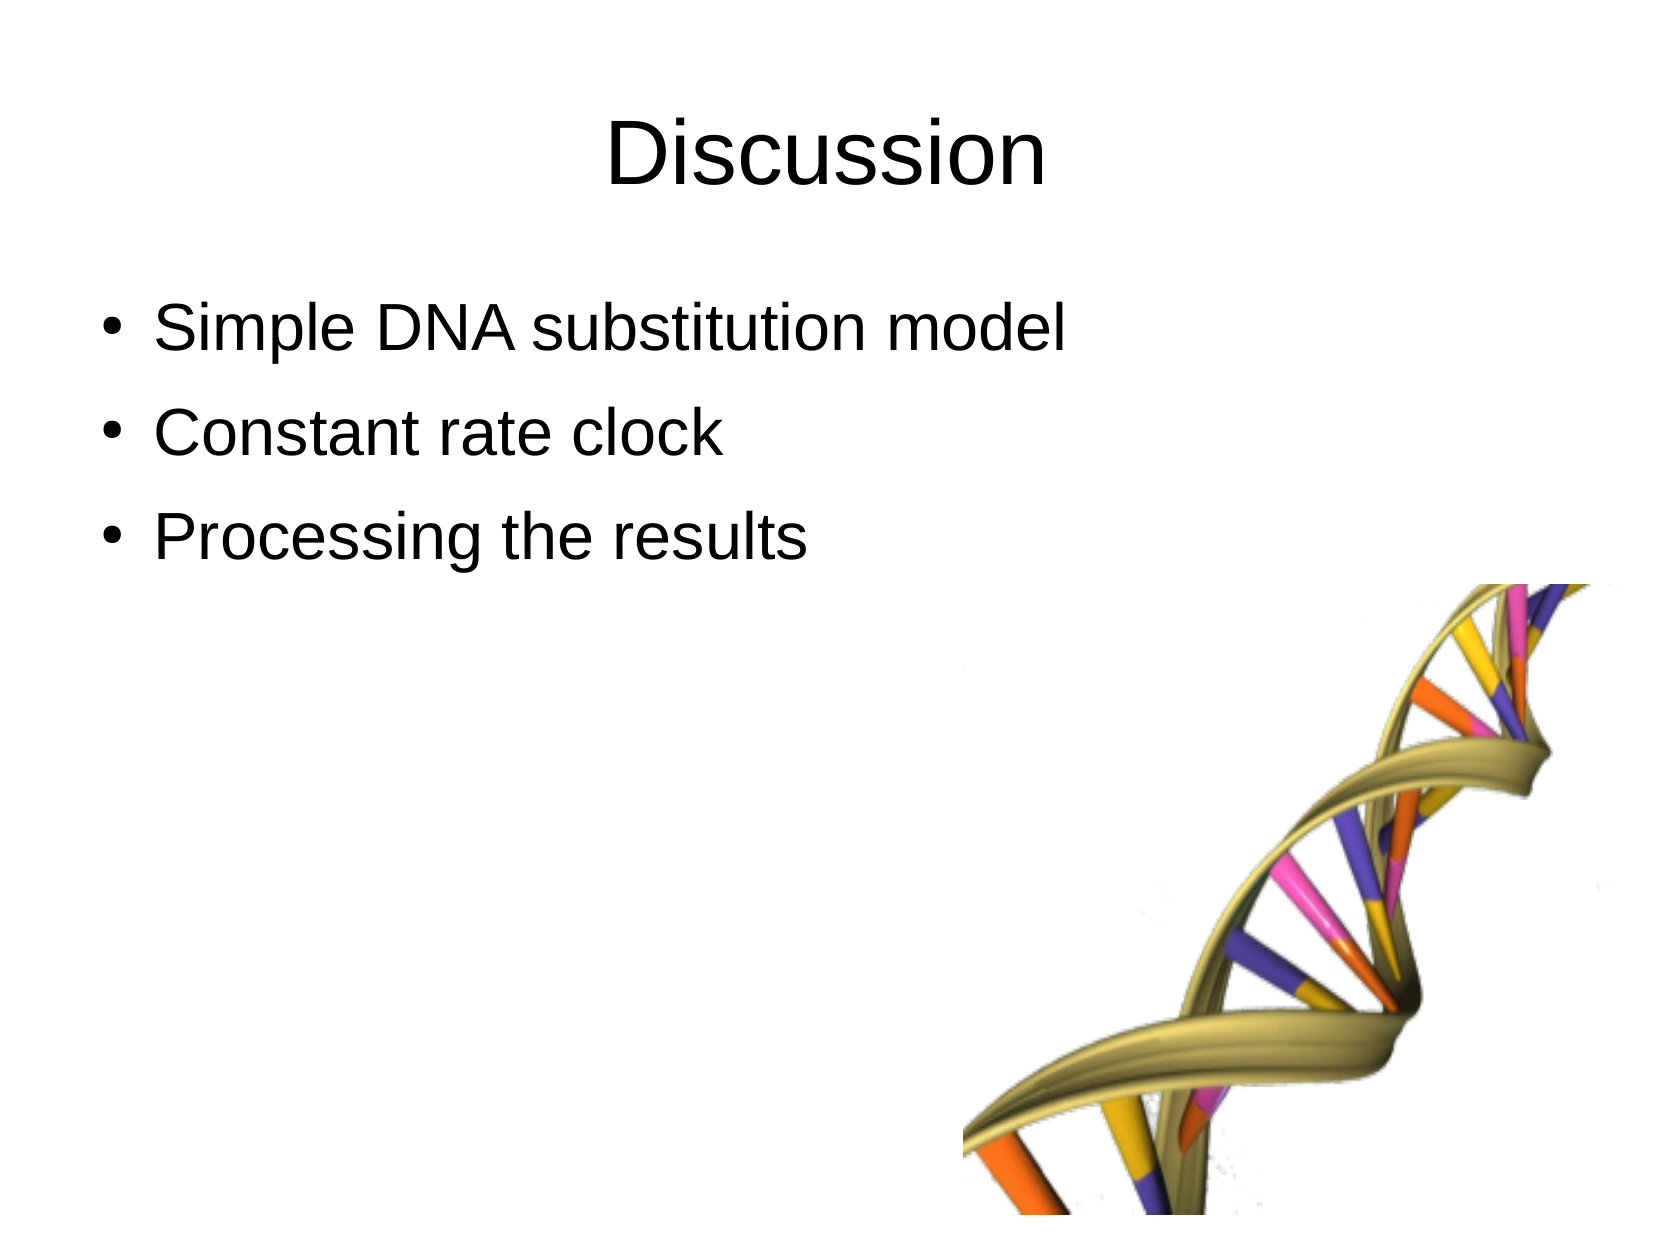

# Discussion
Simple DNA substitution model
Constant rate clock
Processing the results